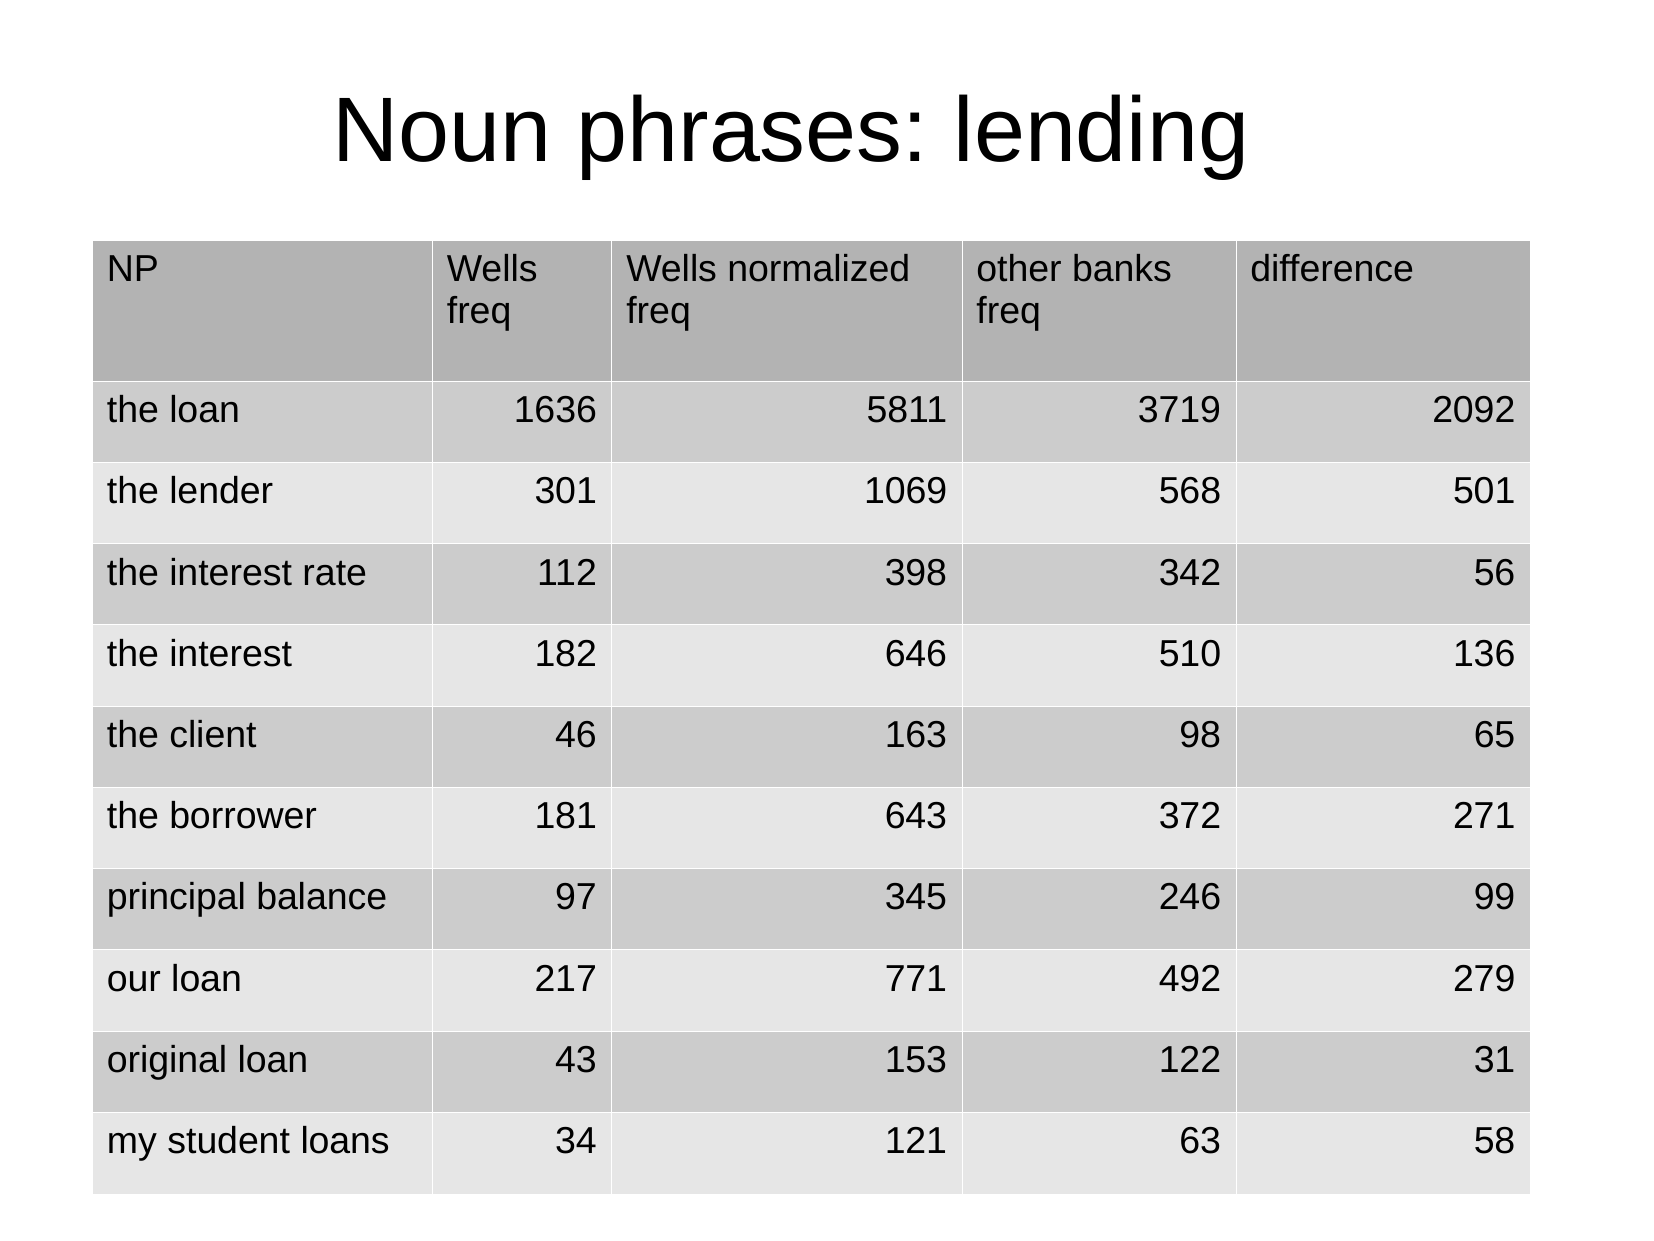

# Noun phrases: lending
| NP | Wells freq | Wells normalized freq | other banks freq | difference |
| --- | --- | --- | --- | --- |
| the loan | 1636 | 5811 | 3719 | 2092 |
| the lender | 301 | 1069 | 568 | 501 |
| the interest rate | 112 | 398 | 342 | 56 |
| the interest | 182 | 646 | 510 | 136 |
| the client | 46 | 163 | 98 | 65 |
| the borrower | 181 | 643 | 372 | 271 |
| principal balance | 97 | 345 | 246 | 99 |
| our loan | 217 | 771 | 492 | 279 |
| original loan | 43 | 153 | 122 | 31 |
| my student loans | 34 | 121 | 63 | 58 |